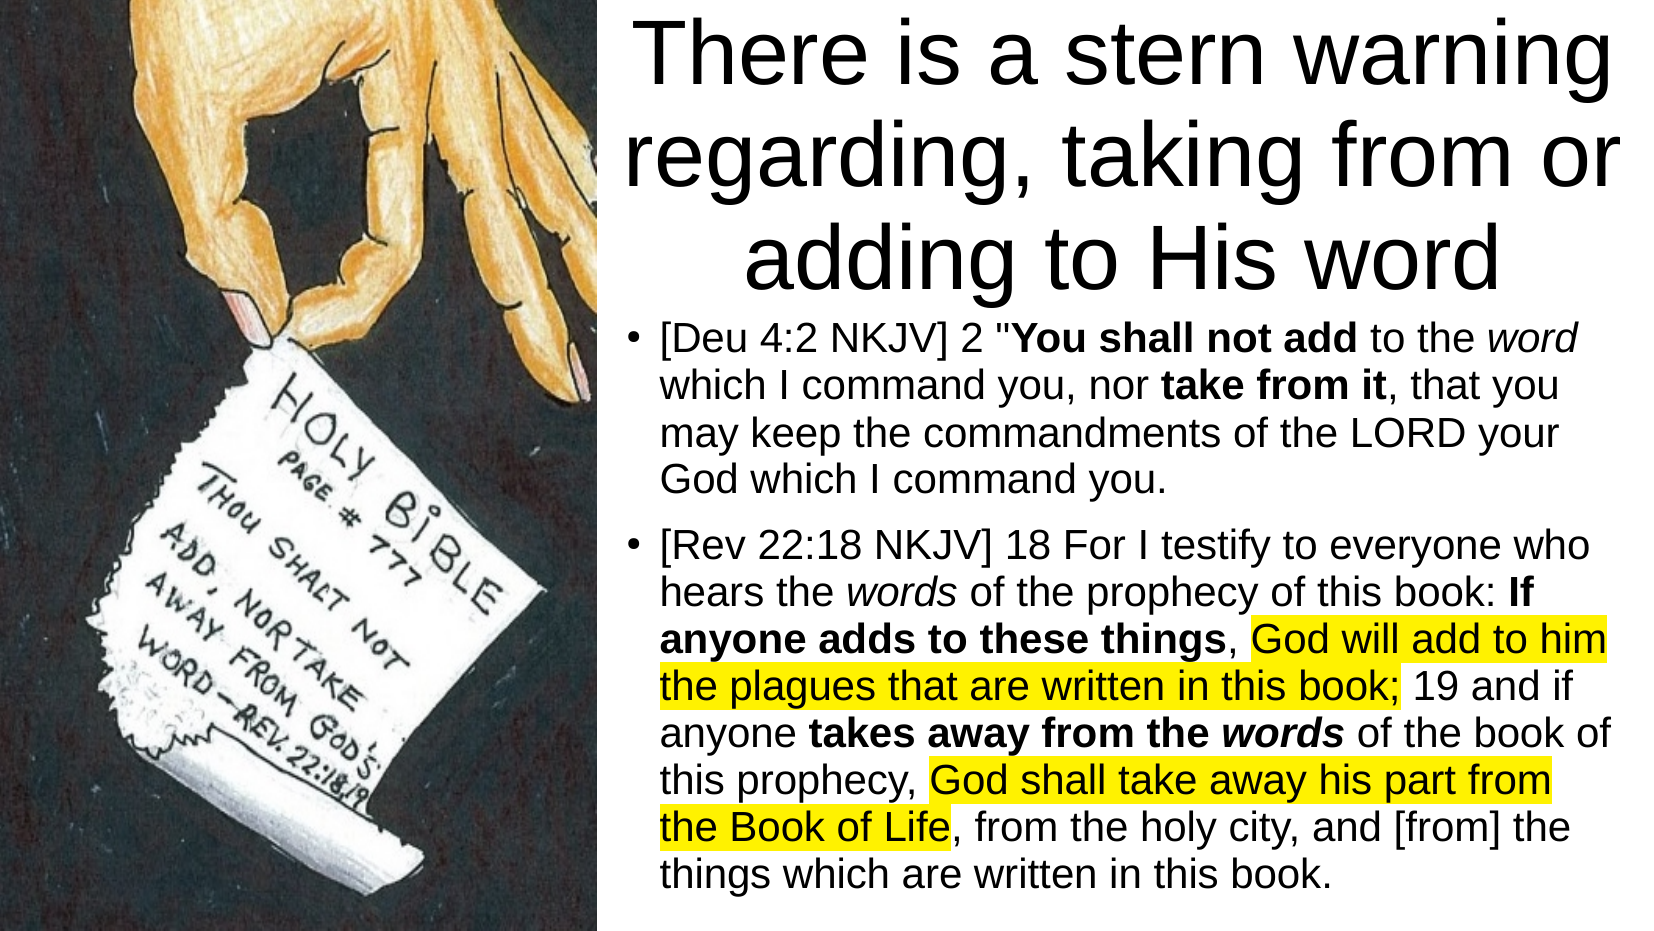

# There is a stern warning regarding, taking from or adding to His word
[Deu 4:2 NKJV] 2 "You shall not add to the word which I command you, nor take from it, that you may keep the commandments of the LORD your God which I command you.
[Rev 22:18 NKJV] 18 For I testify to everyone who hears the words of the prophecy of this book: If anyone adds to these things, God will add to him the plagues that are written in this book; 19 and if anyone takes away from the words of the book of this prophecy, God shall take away his part from the Book of Life, from the holy city, and [from] the things which are written in this book.